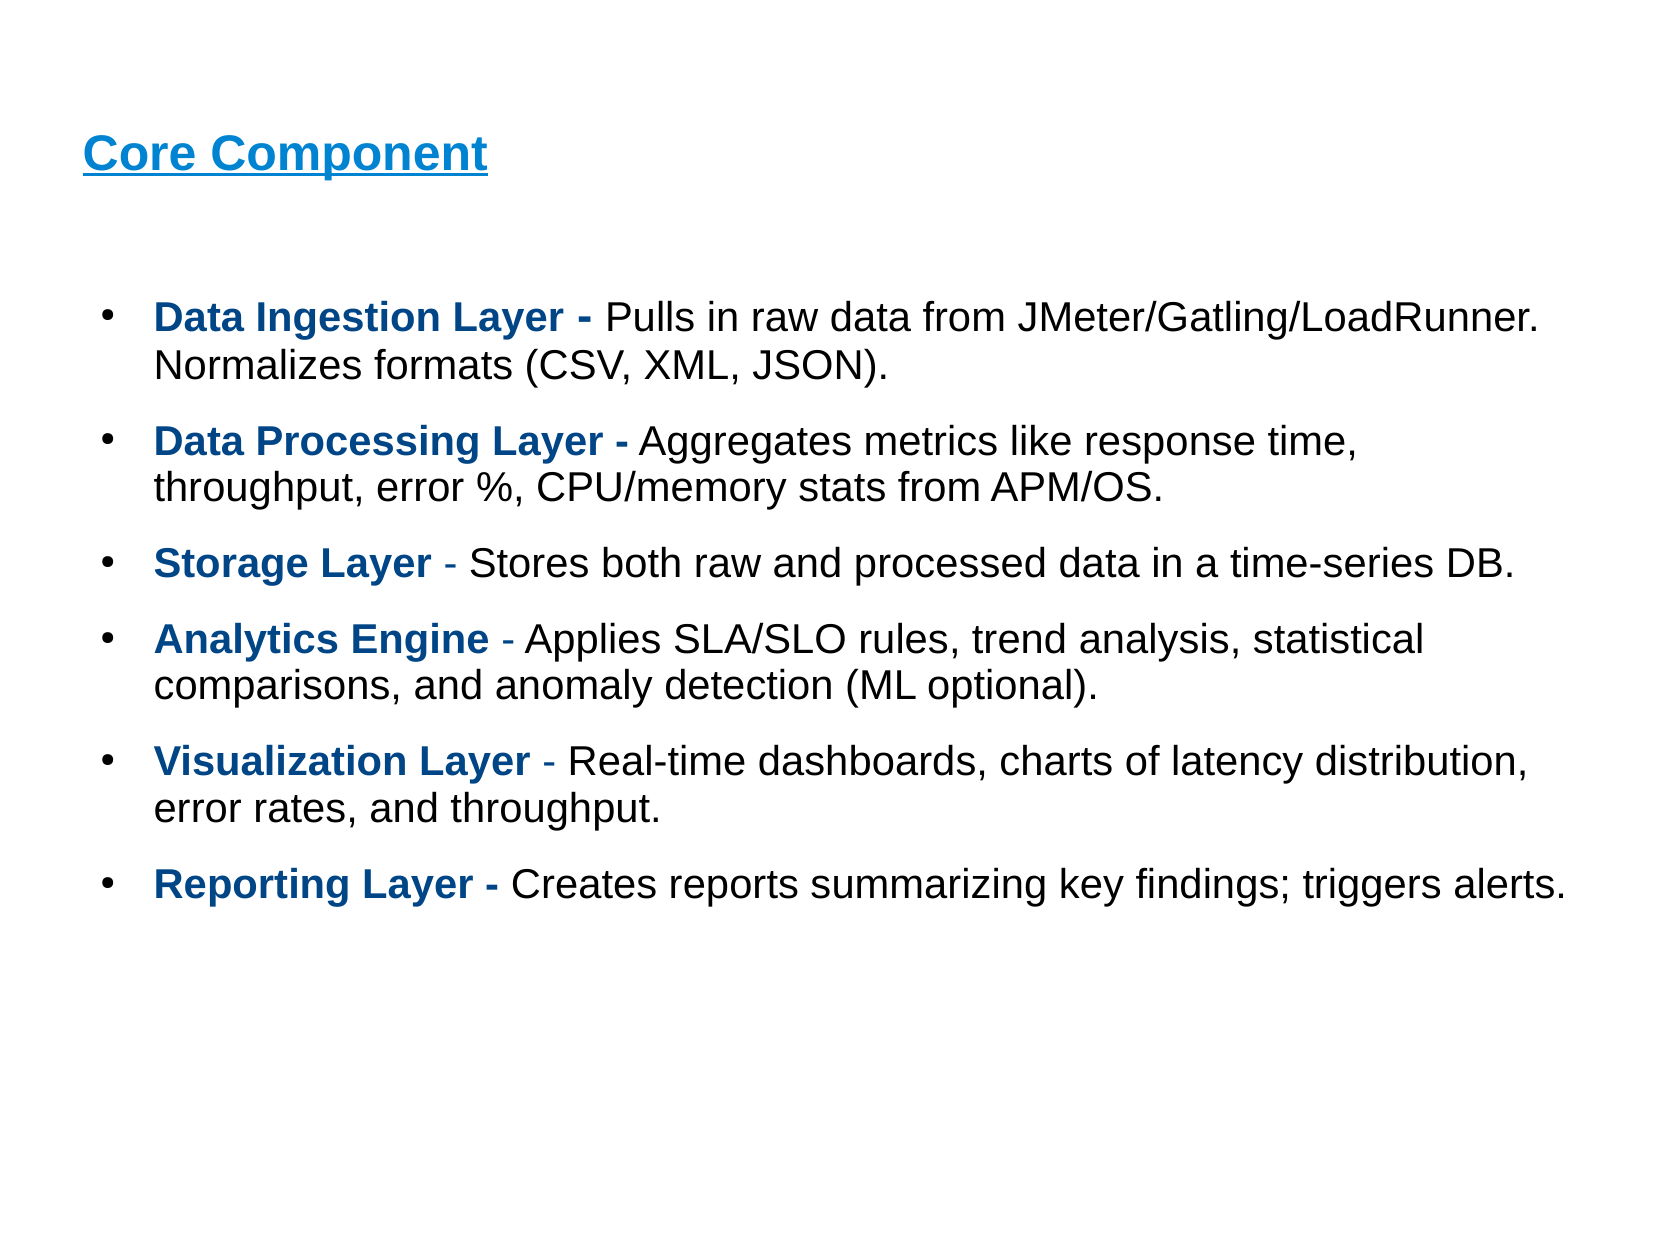

# Core Component
Data Ingestion Layer - Pulls in raw data from JMeter/Gatling/LoadRunner. Normalizes formats (CSV, XML, JSON).
Data Processing Layer - Aggregates metrics like response time, throughput, error %, CPU/memory stats from APM/OS.
Storage Layer - Stores both raw and processed data in a time-series DB.
Analytics Engine - Applies SLA/SLO rules, trend analysis, statistical comparisons, and anomaly detection (ML optional).
Visualization Layer - Real-time dashboards, charts of latency distribution, error rates, and throughput.
Reporting Layer - Creates reports summarizing key findings; triggers alerts.